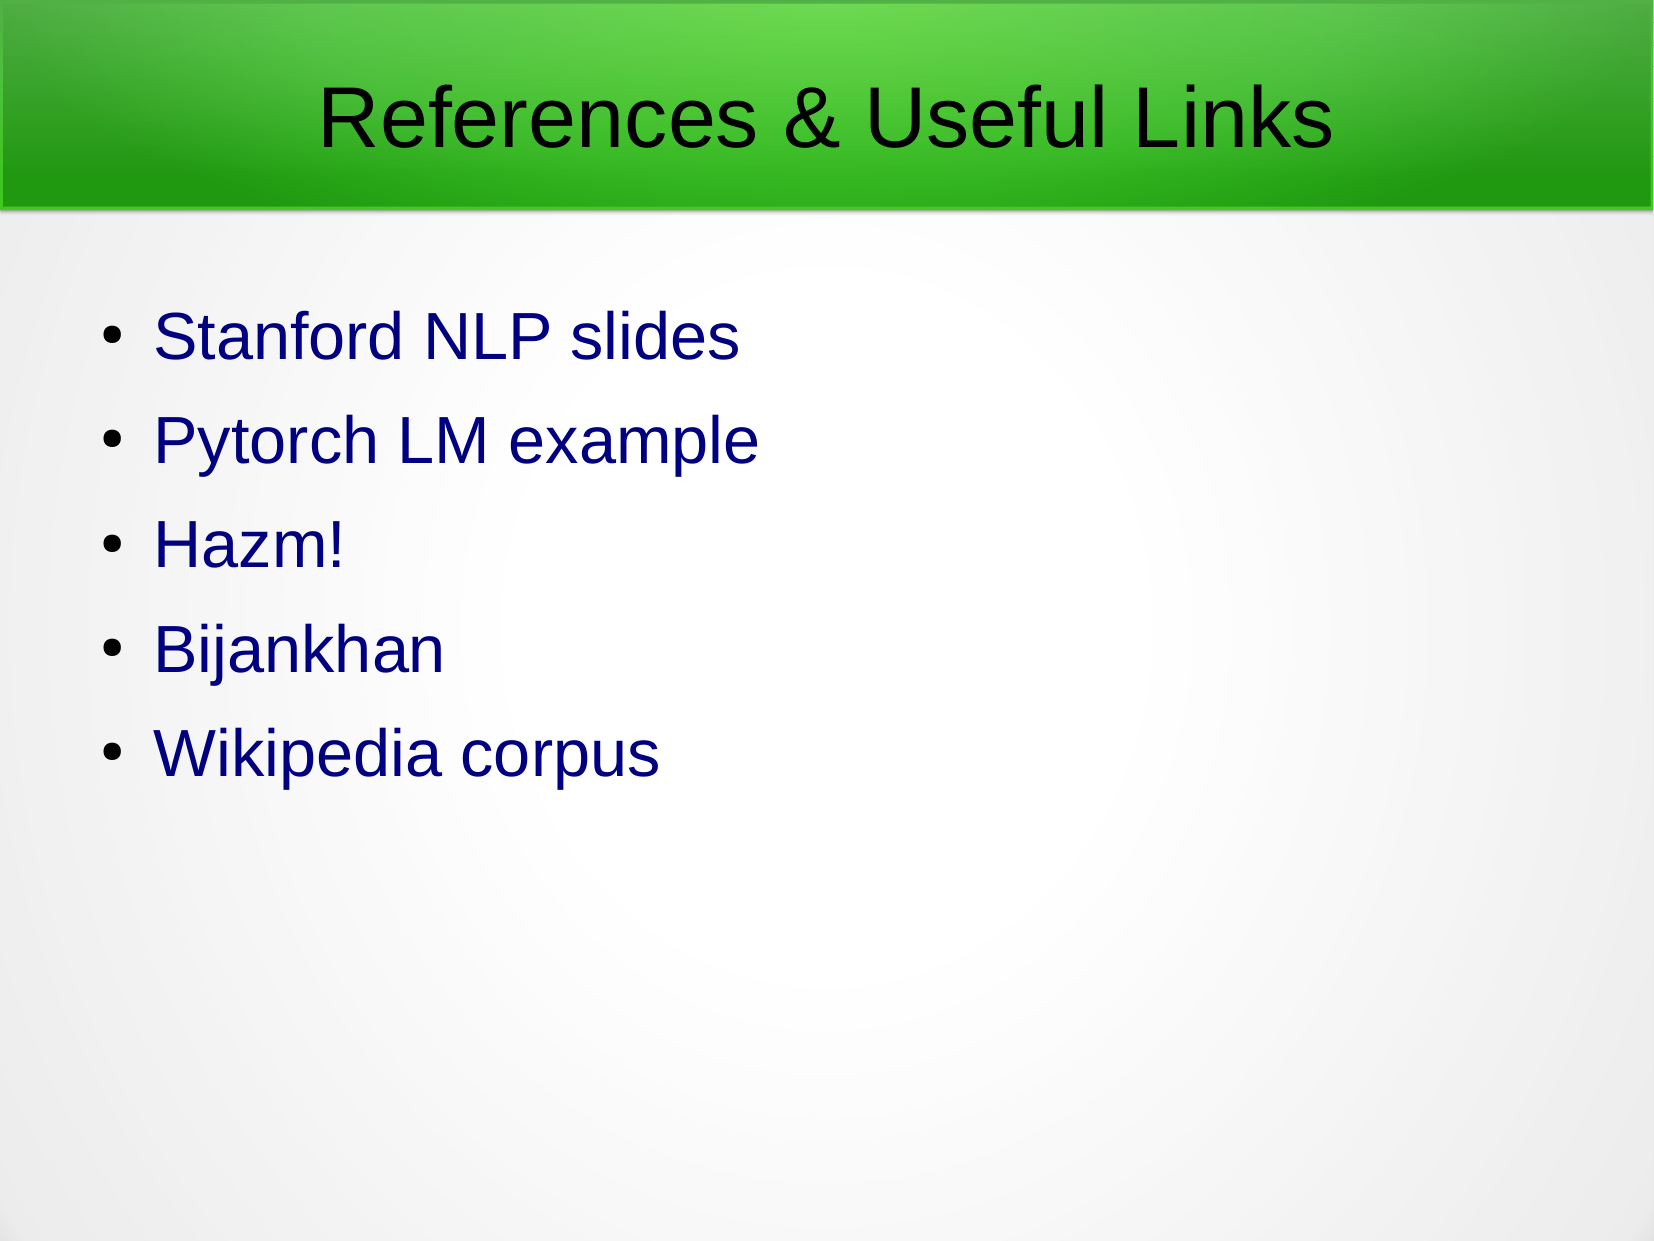

# References & Useful Links
Stanford NLP slides
Pytorch LM example
Hazm!
Bijankhan
Wikipedia corpus